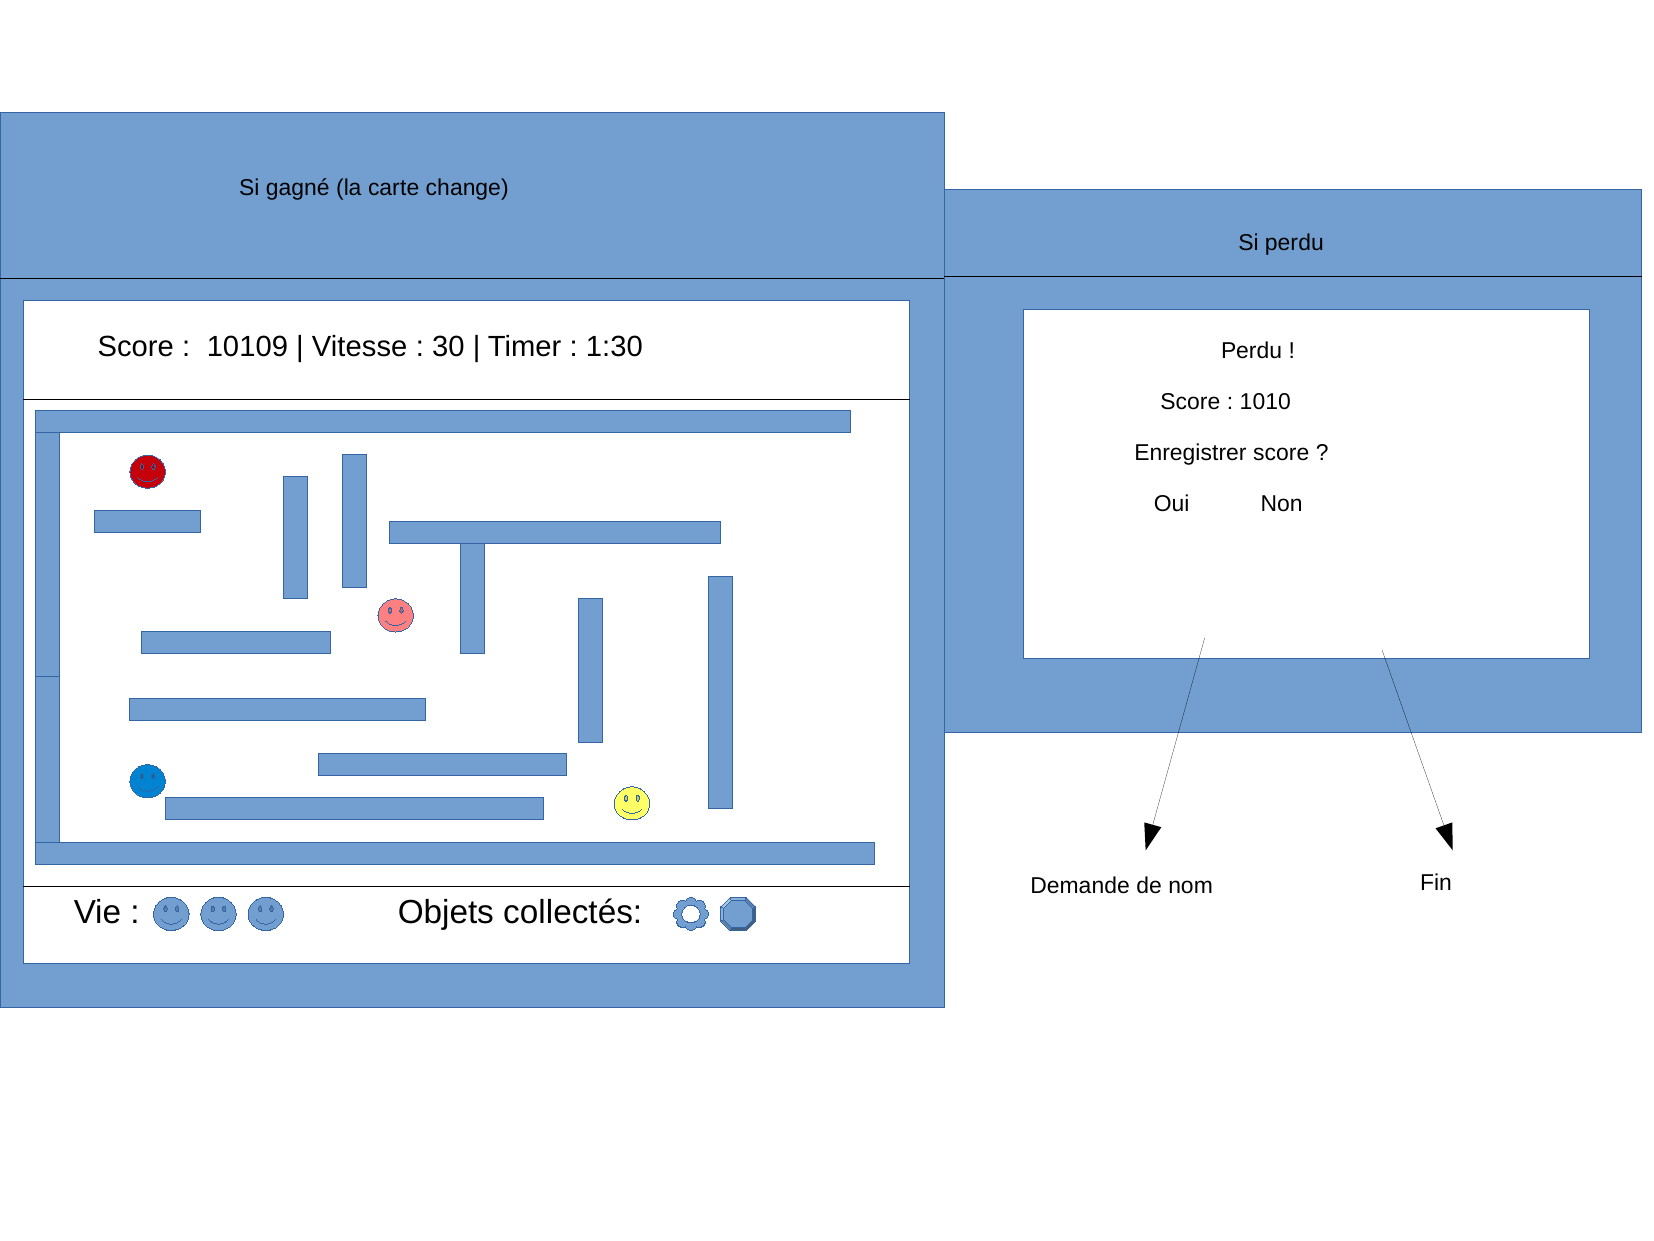

Si gagné (la carte change)
Si perdu
Score : 10109 | Vitesse : 30 | Timer : 1:30
	 Perdu !
 Score : 1010
 Enregistrer score ?
 Oui Non
Fin
Demande de nom
Vie : Objets collectés: